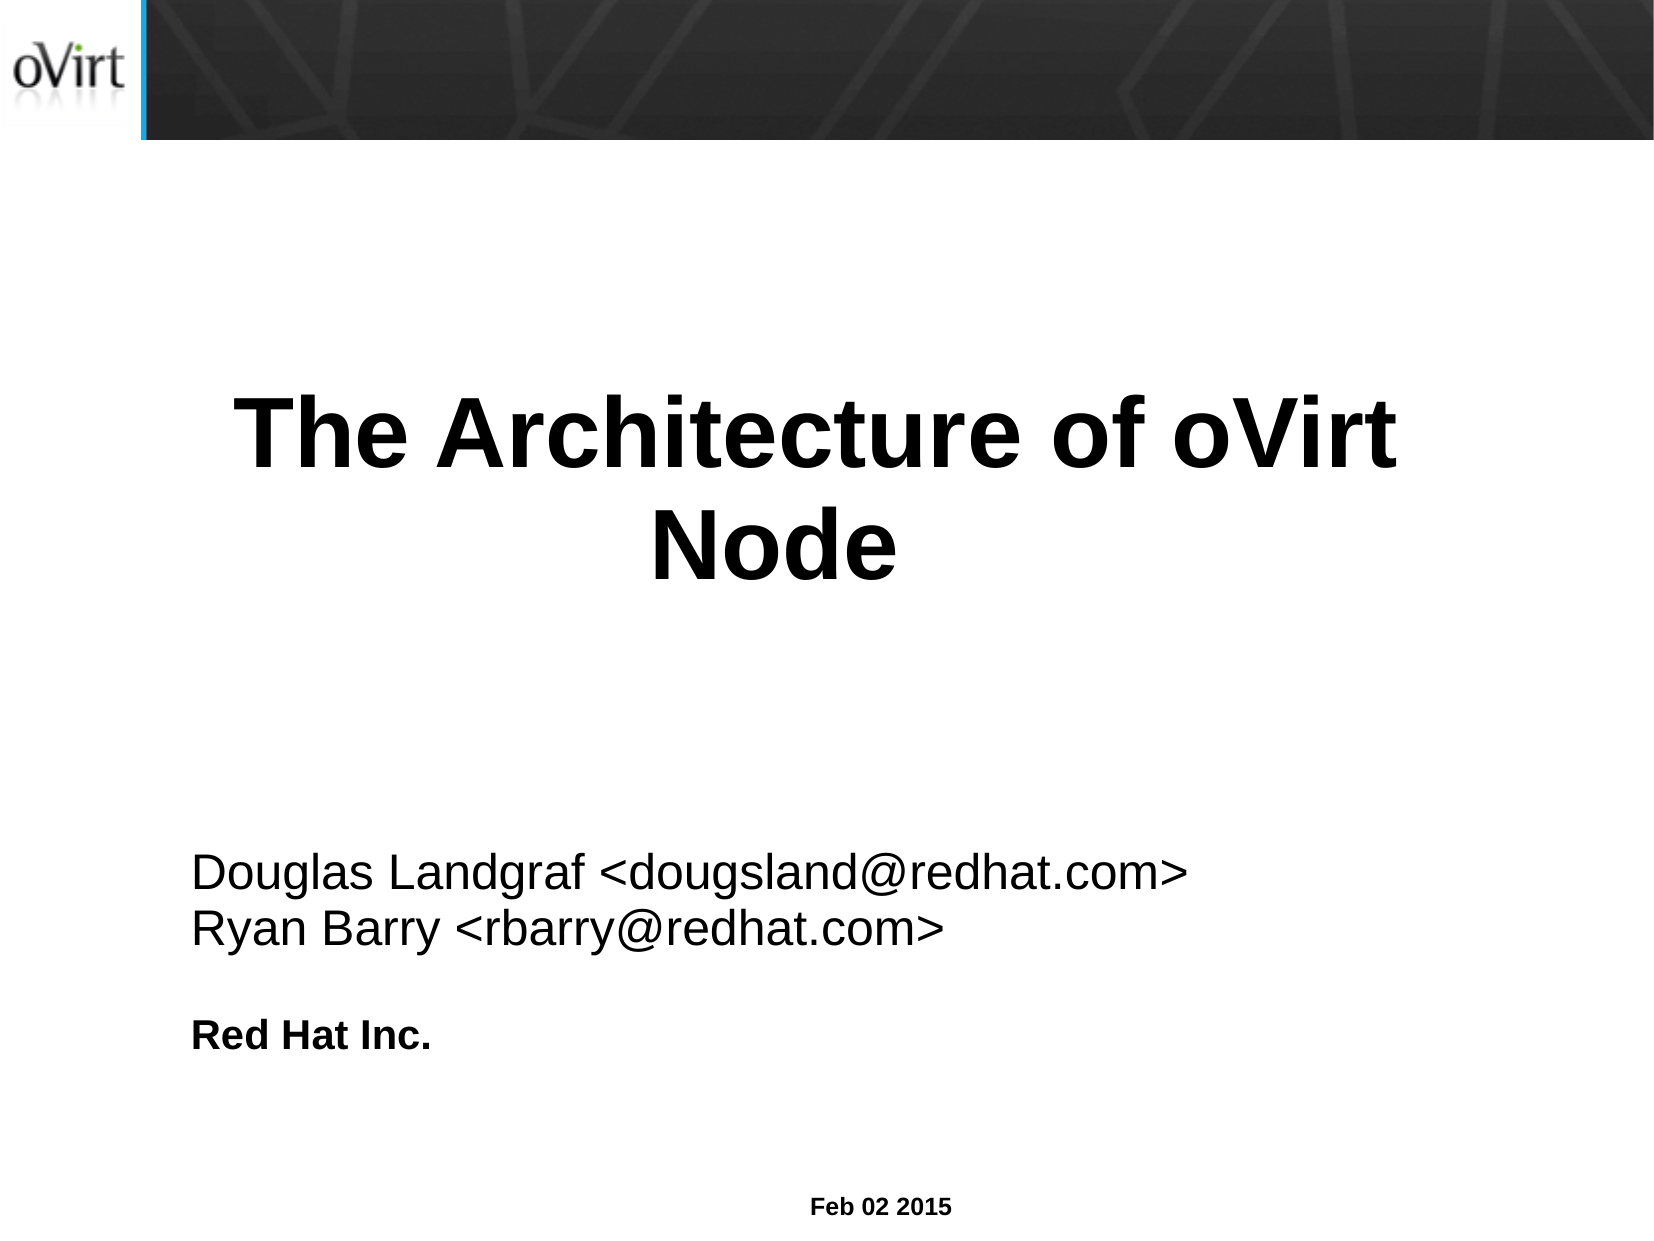

The Architecture of oVirt Node
Douglas Landgraf <dougsland@redhat.com>
Ryan Barry <rbarry@redhat.com>
Red Hat Inc.